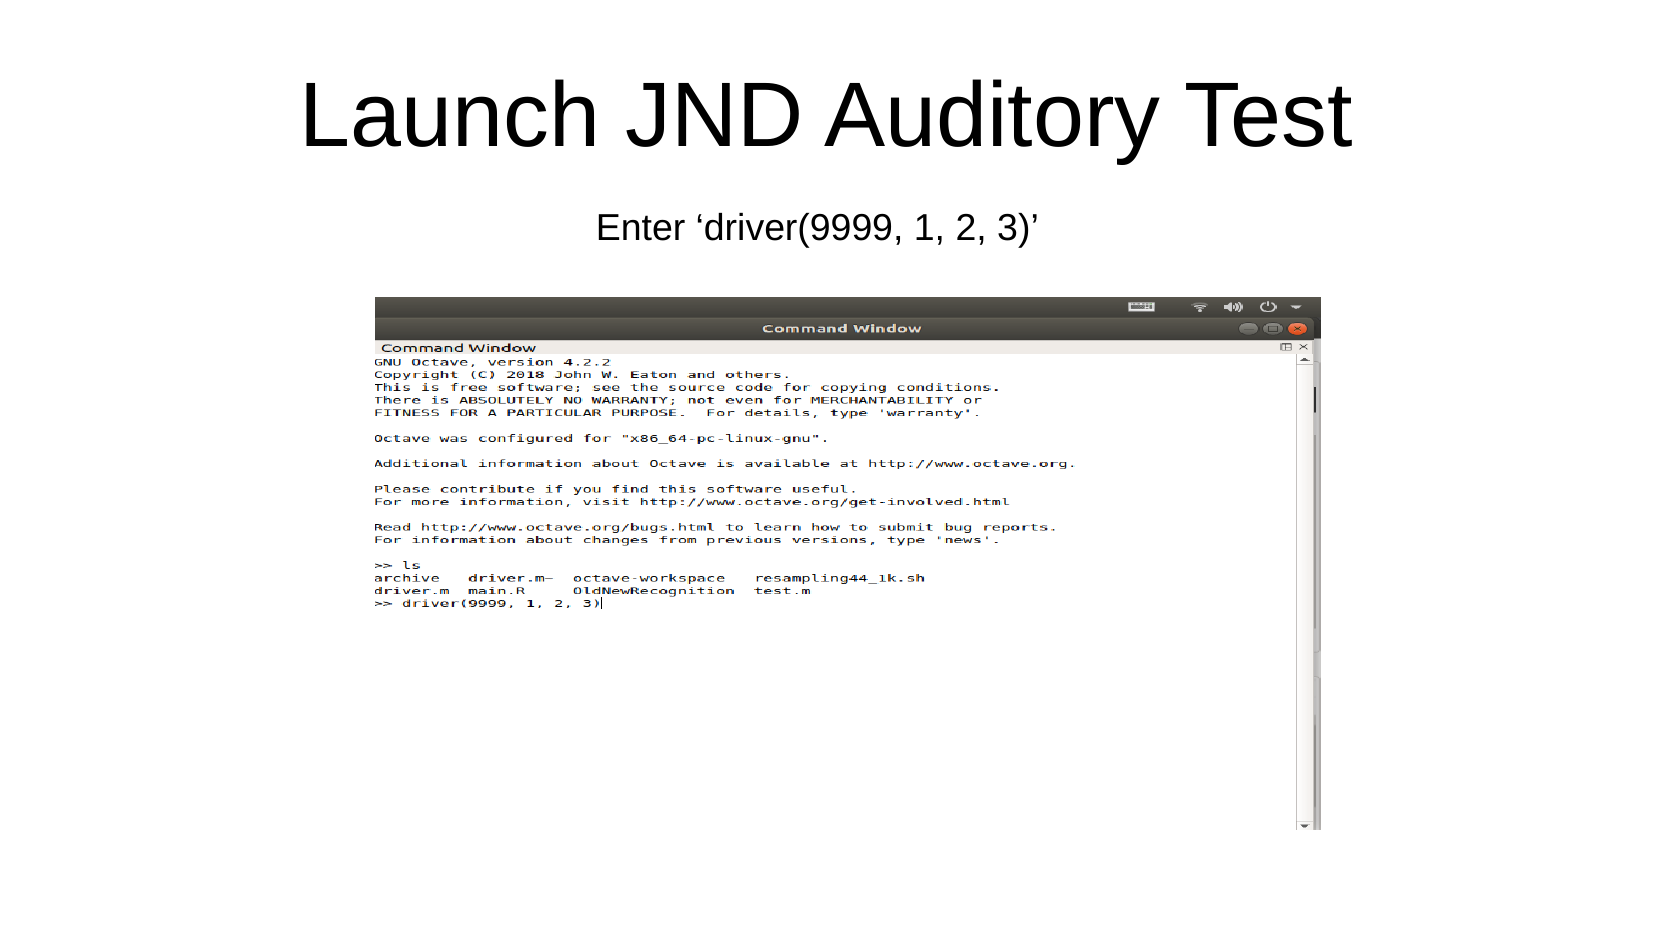

# Launch JND Auditory Test
Enter ‘driver(9999, 1, 2, 3)’